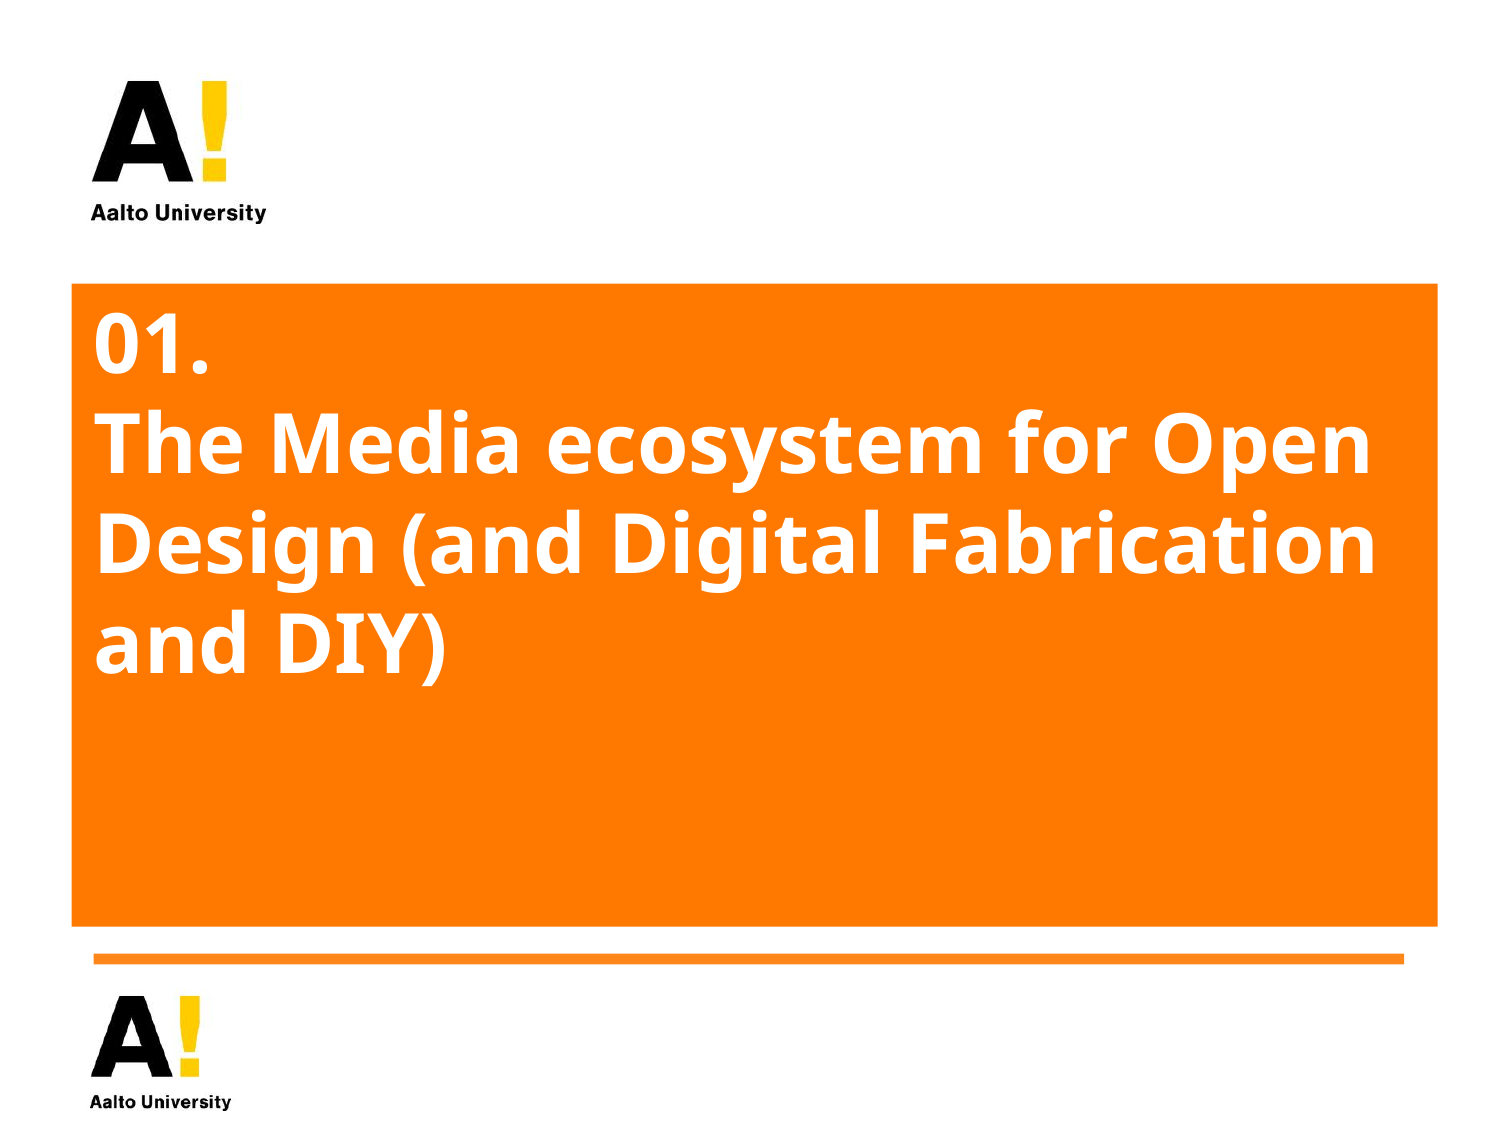

#
01.
The Media ecosystem for Open Design (and Digital Fabrication and DIY)